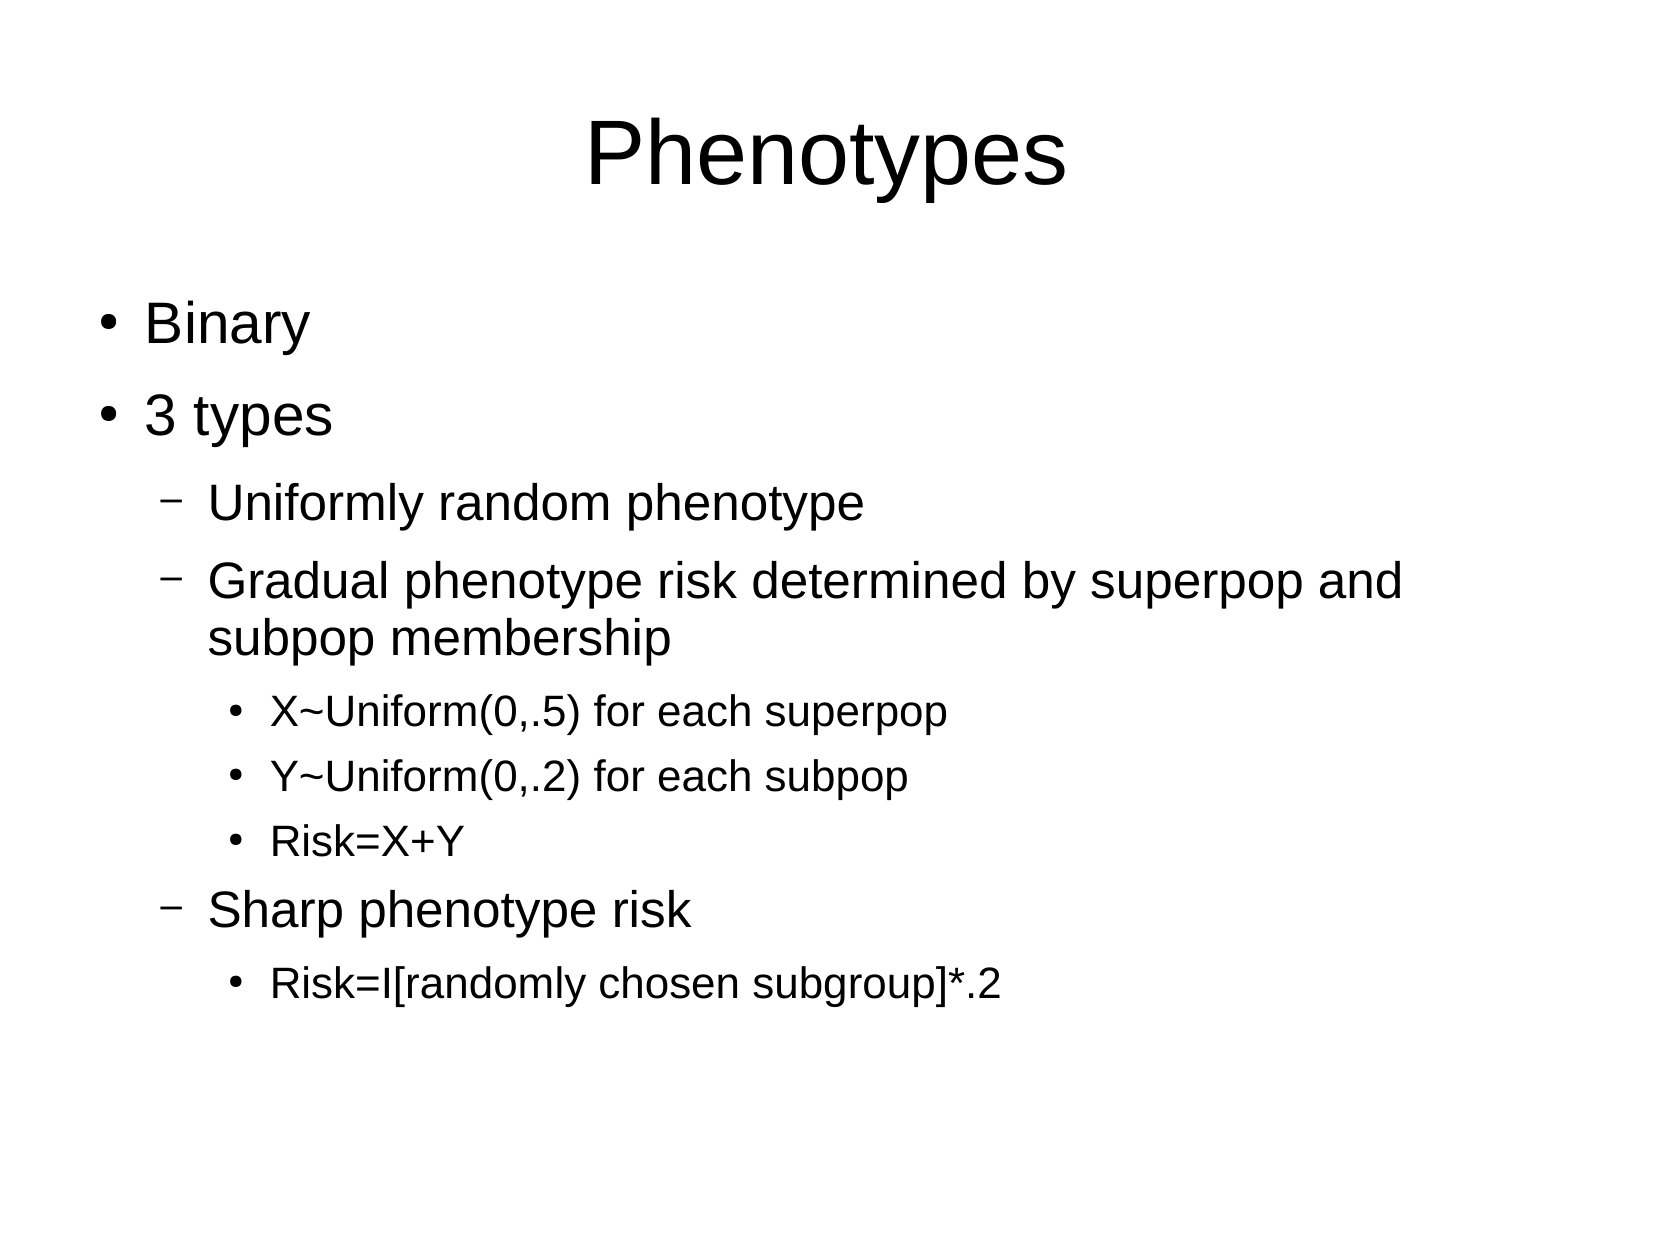

# Phenotypes
Binary
3 types
Uniformly random phenotype
Gradual phenotype risk determined by superpop and subpop membership
X~Uniform(0,.5) for each superpop
Y~Uniform(0,.2) for each subpop
Risk=X+Y
Sharp phenotype risk
Risk=I[randomly chosen subgroup]*.2